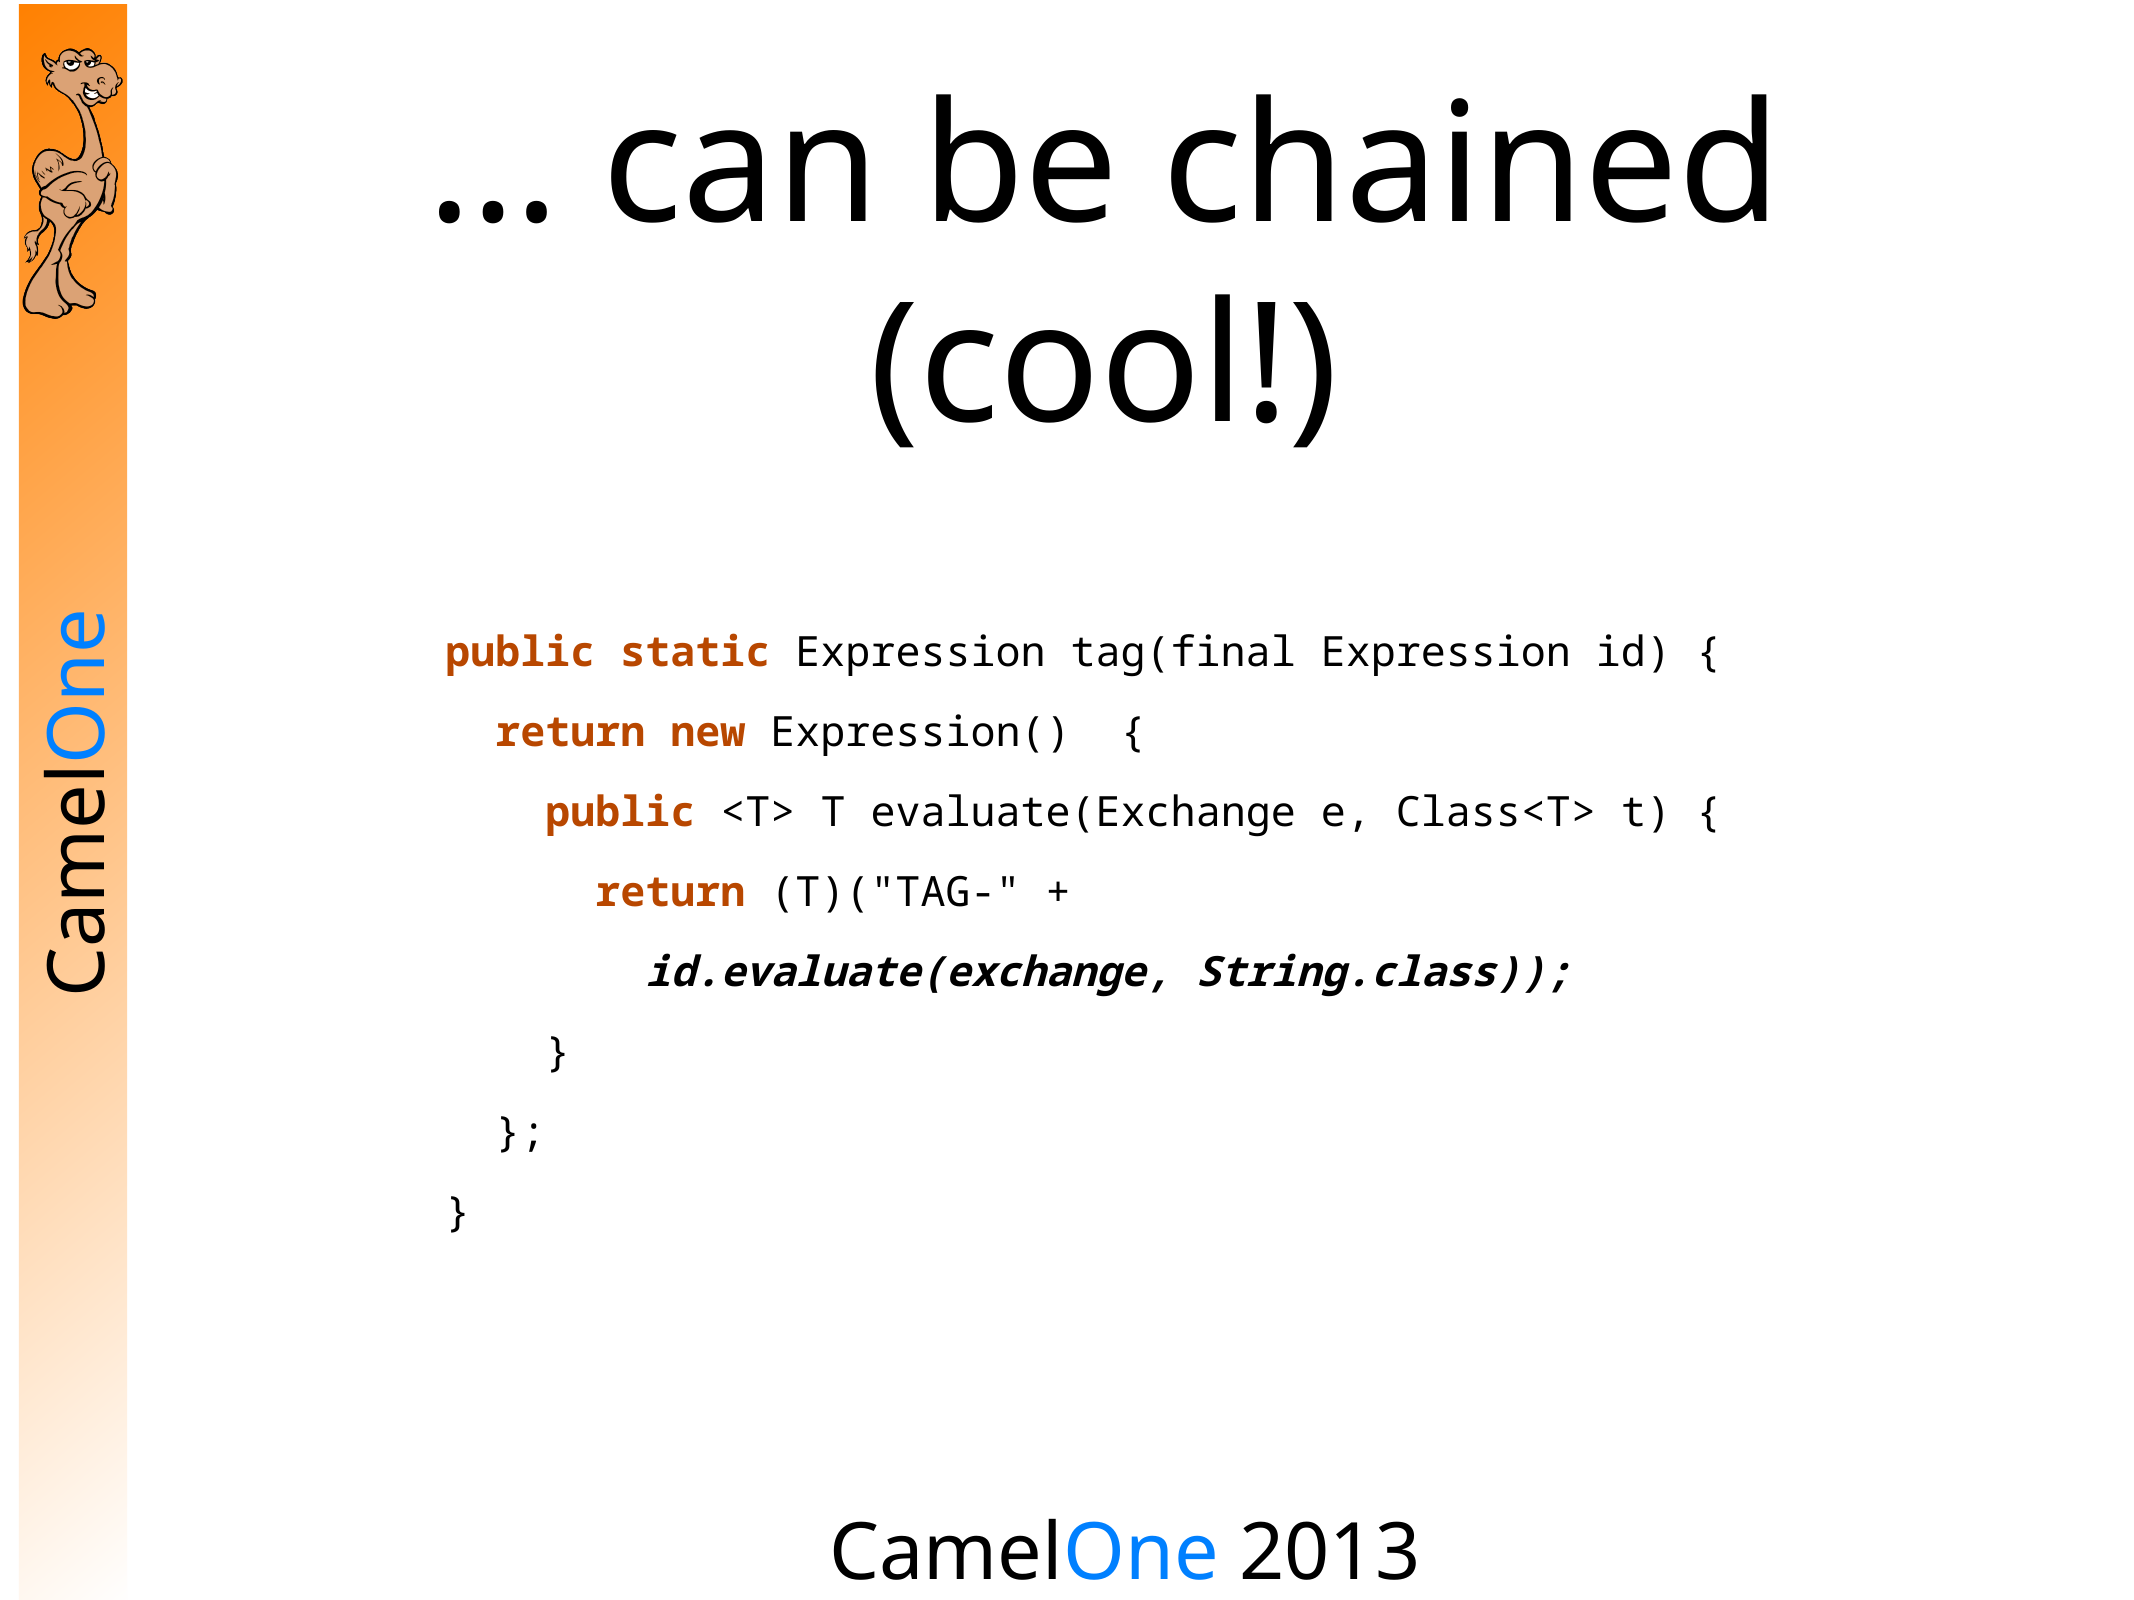

# … can be chained (cool!)
public static Expression tag(final Expression id) {
 return new Expression() {
 public <T> T evaluate(Exchange e, Class<T> t) {
 return (T)("TAG-" +
 id.evaluate(exchange, String.class));
 }
 };
}